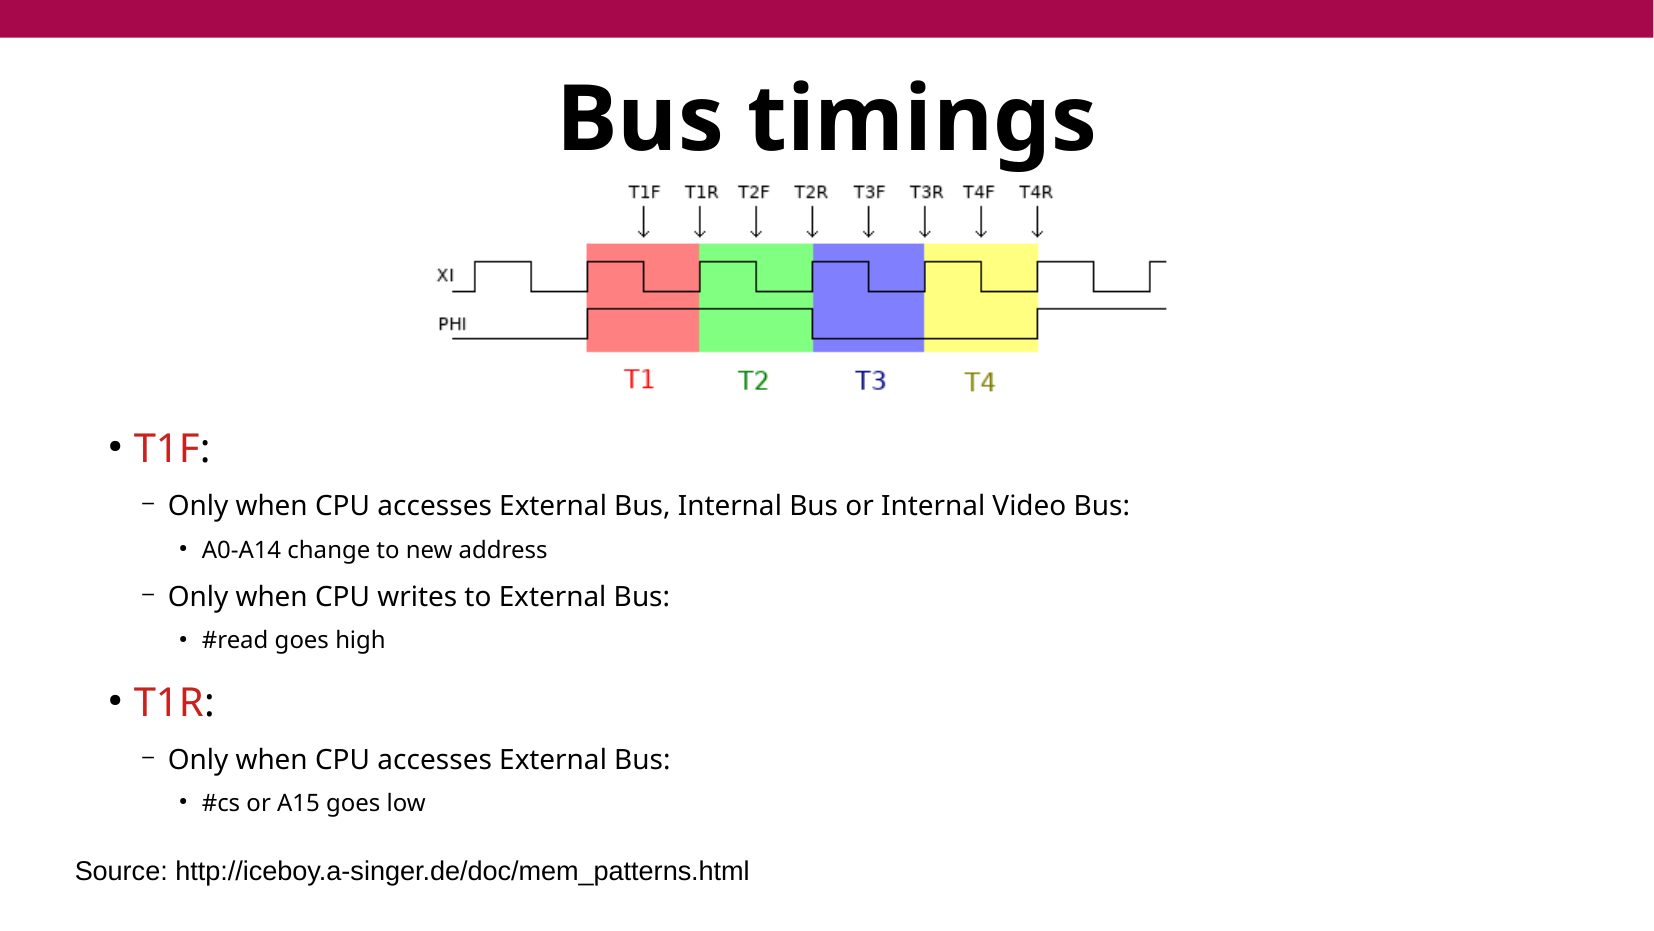

# Bus timings
T1F:
Only when CPU accesses External Bus, Internal Bus or Internal Video Bus:
A0-A14 change to new address
Only when CPU writes to External Bus:
#read goes high
T1R:
Only when CPU accesses External Bus:
#cs or A15 goes low
Source: http://iceboy.a-singer.de/doc/mem_patterns.html